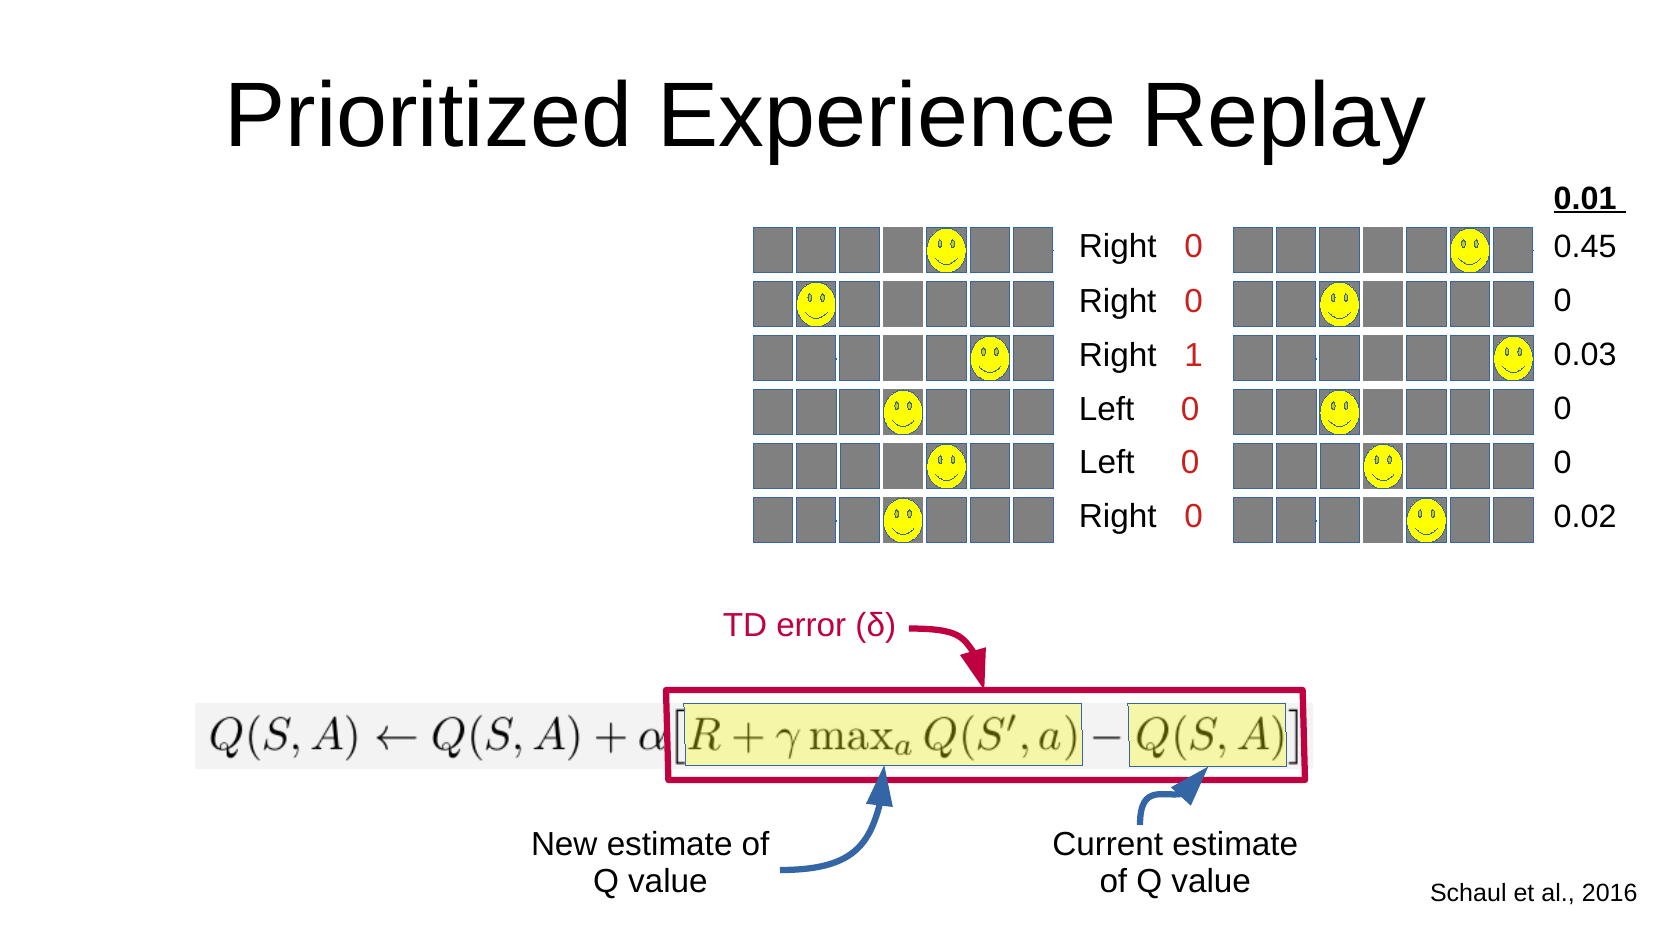

Prioritized Experience Replay
0.01
Right 0
0.45
Ideally prioritize based on how much agent can learn (“expected learning progress”)
But that’s not directly measurable
So, use temporal difference (TD) error magnitude as proxy
Right 0
0
Right 1
0.03
Left 0
0
# Left 0
0
Right 0
0.02
TD error (δ)
New estimate of Q value
Current estimate of Q value
Schaul et al., 2016